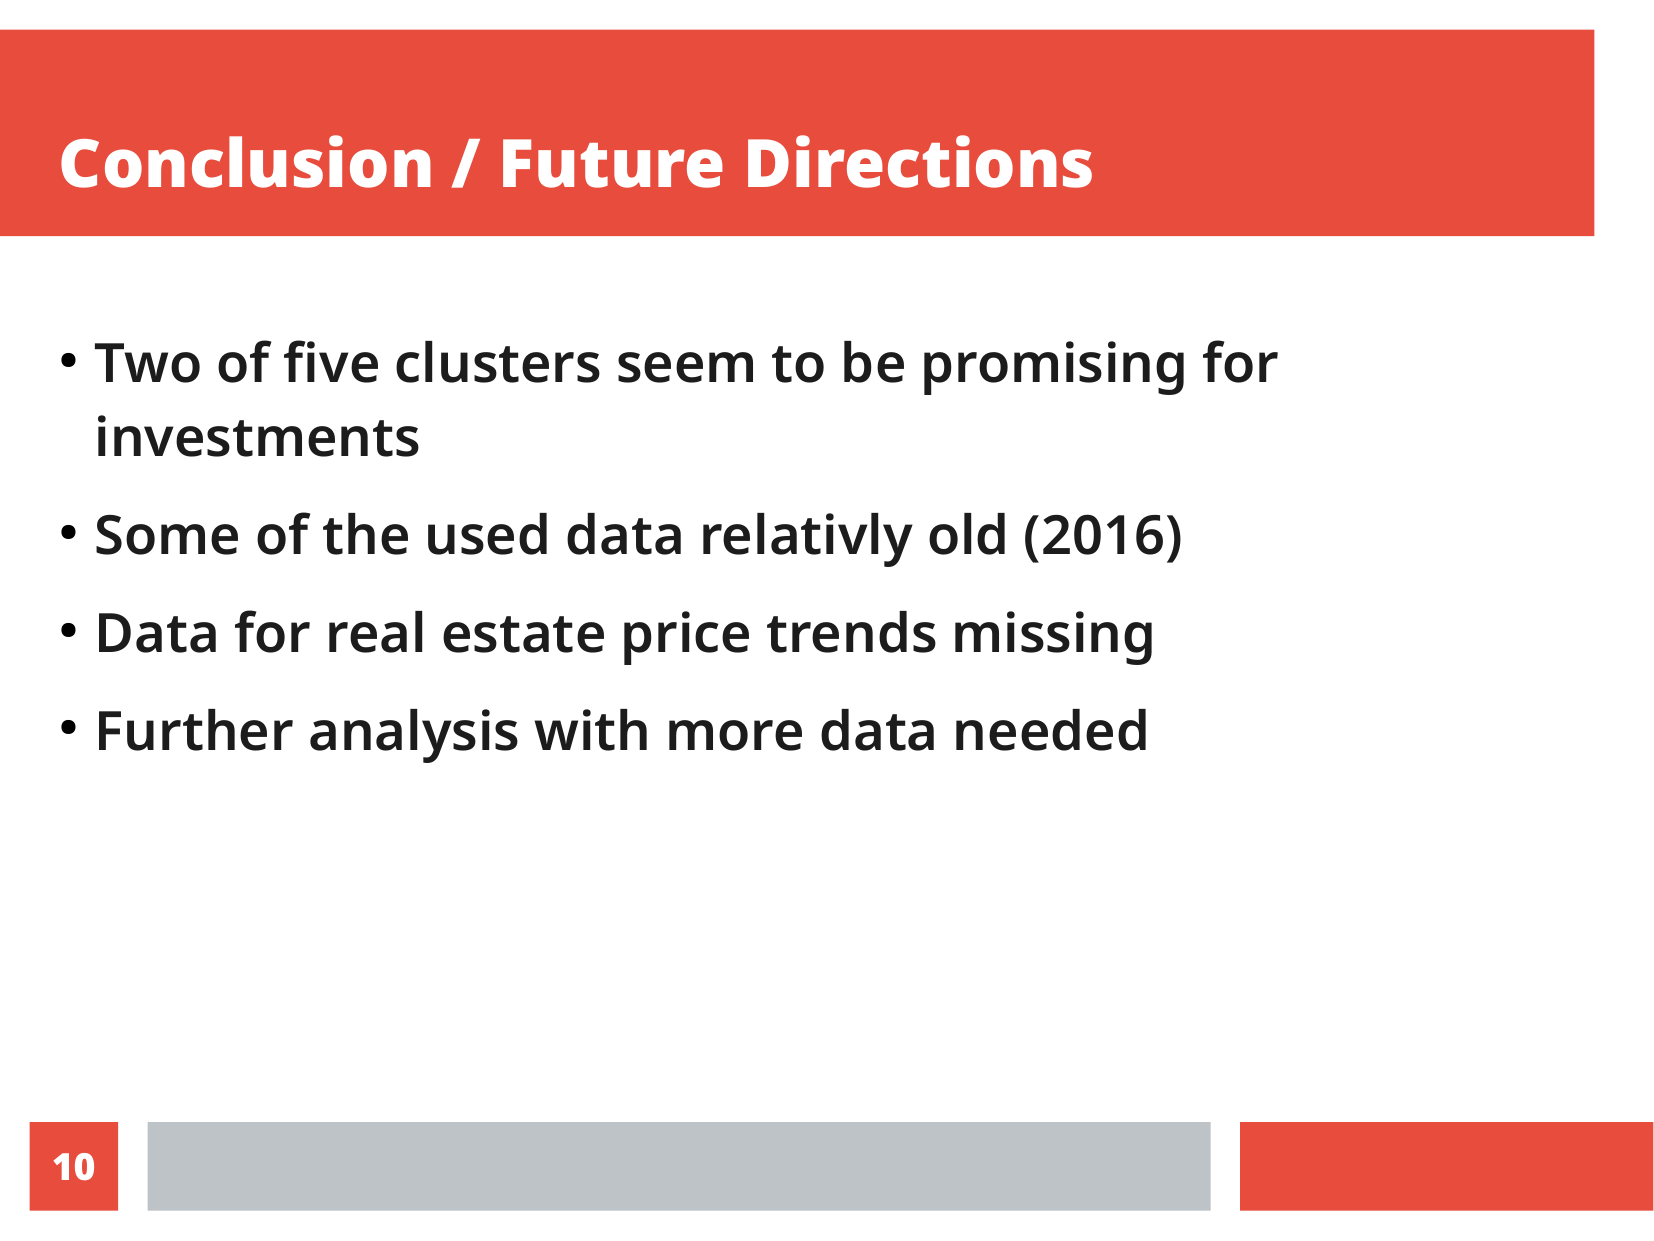

# Conclusion / Future Directions
Two of five clusters seem to be promising for investments
Some of the used data relativly old (2016)
Data for real estate price trends missing
Further analysis with more data needed
10